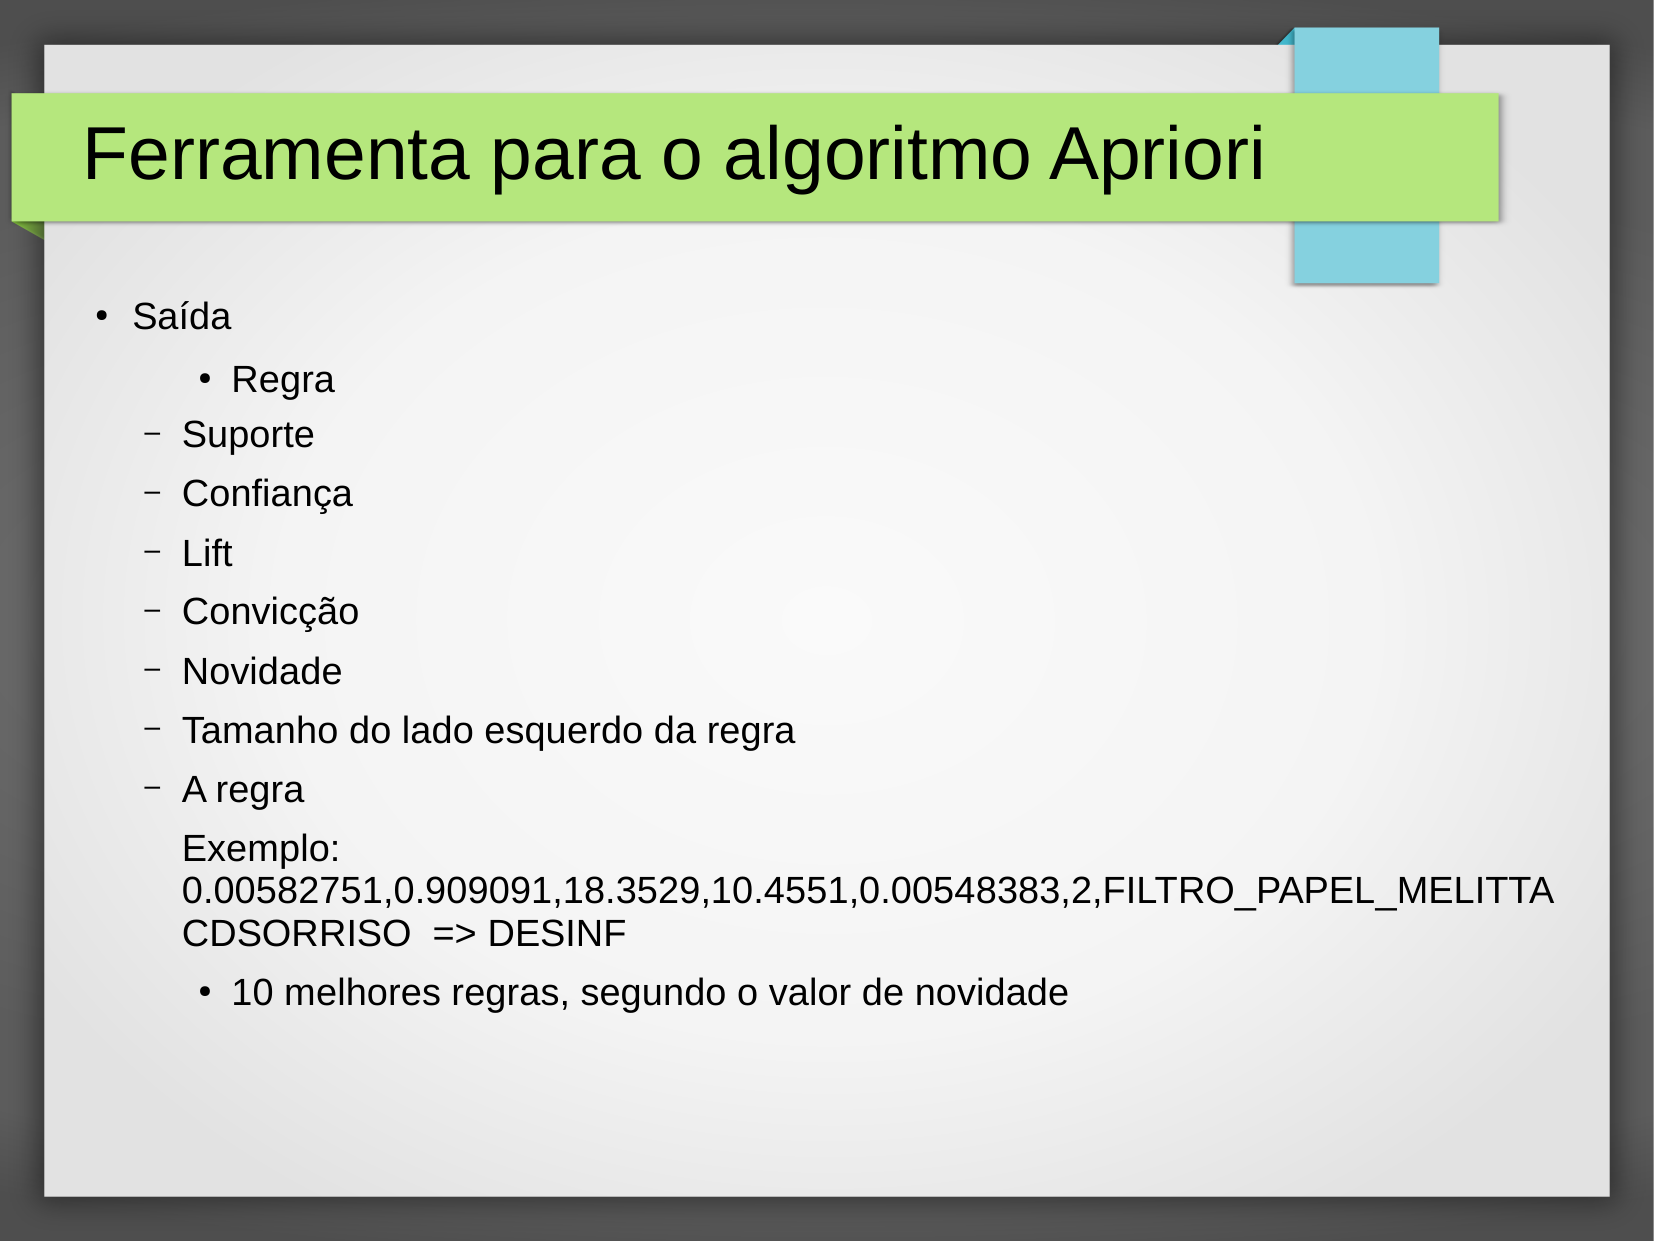

# Ferramenta para o algoritmo Apriori
Saída
Regra
Suporte
Confiança
Lift
Convicção
Novidade
Tamanho do lado esquerdo da regra
A regra
Exemplo: 0.00582751,0.909091,18.3529,10.4551,0.00548383,2,FILTRO_PAPEL_MELITTA CDSORRISO => DESINF
10 melhores regras, segundo o valor de novidade